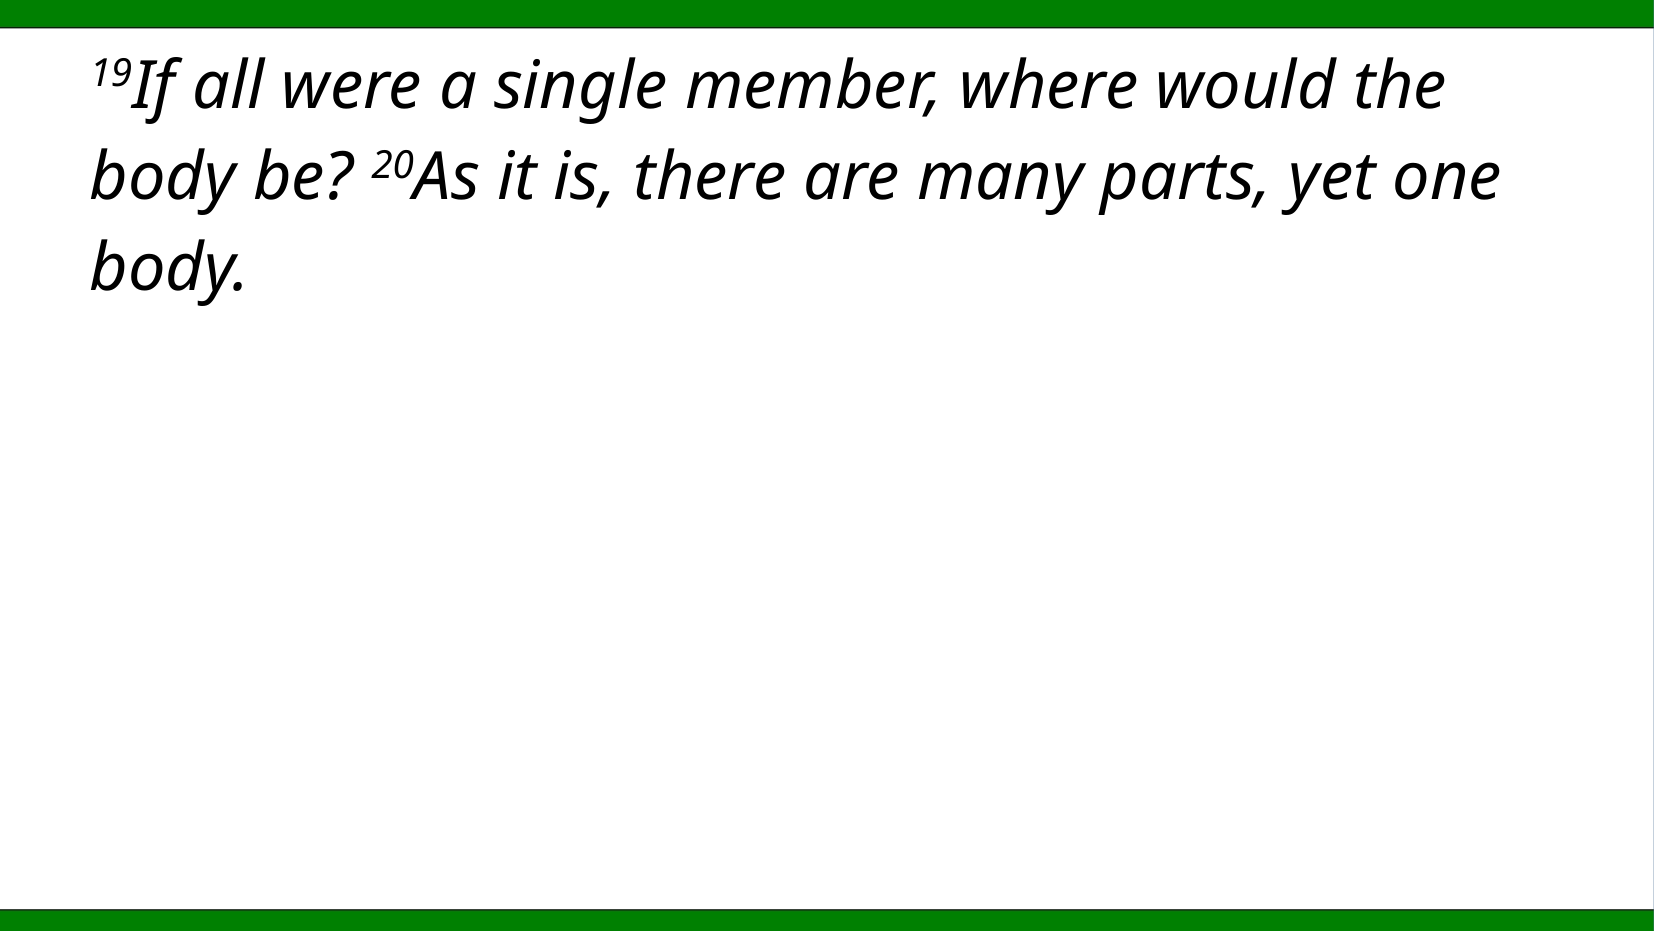

19If all were a single member, where would the body be? 20As it is, there are many parts, yet one body.